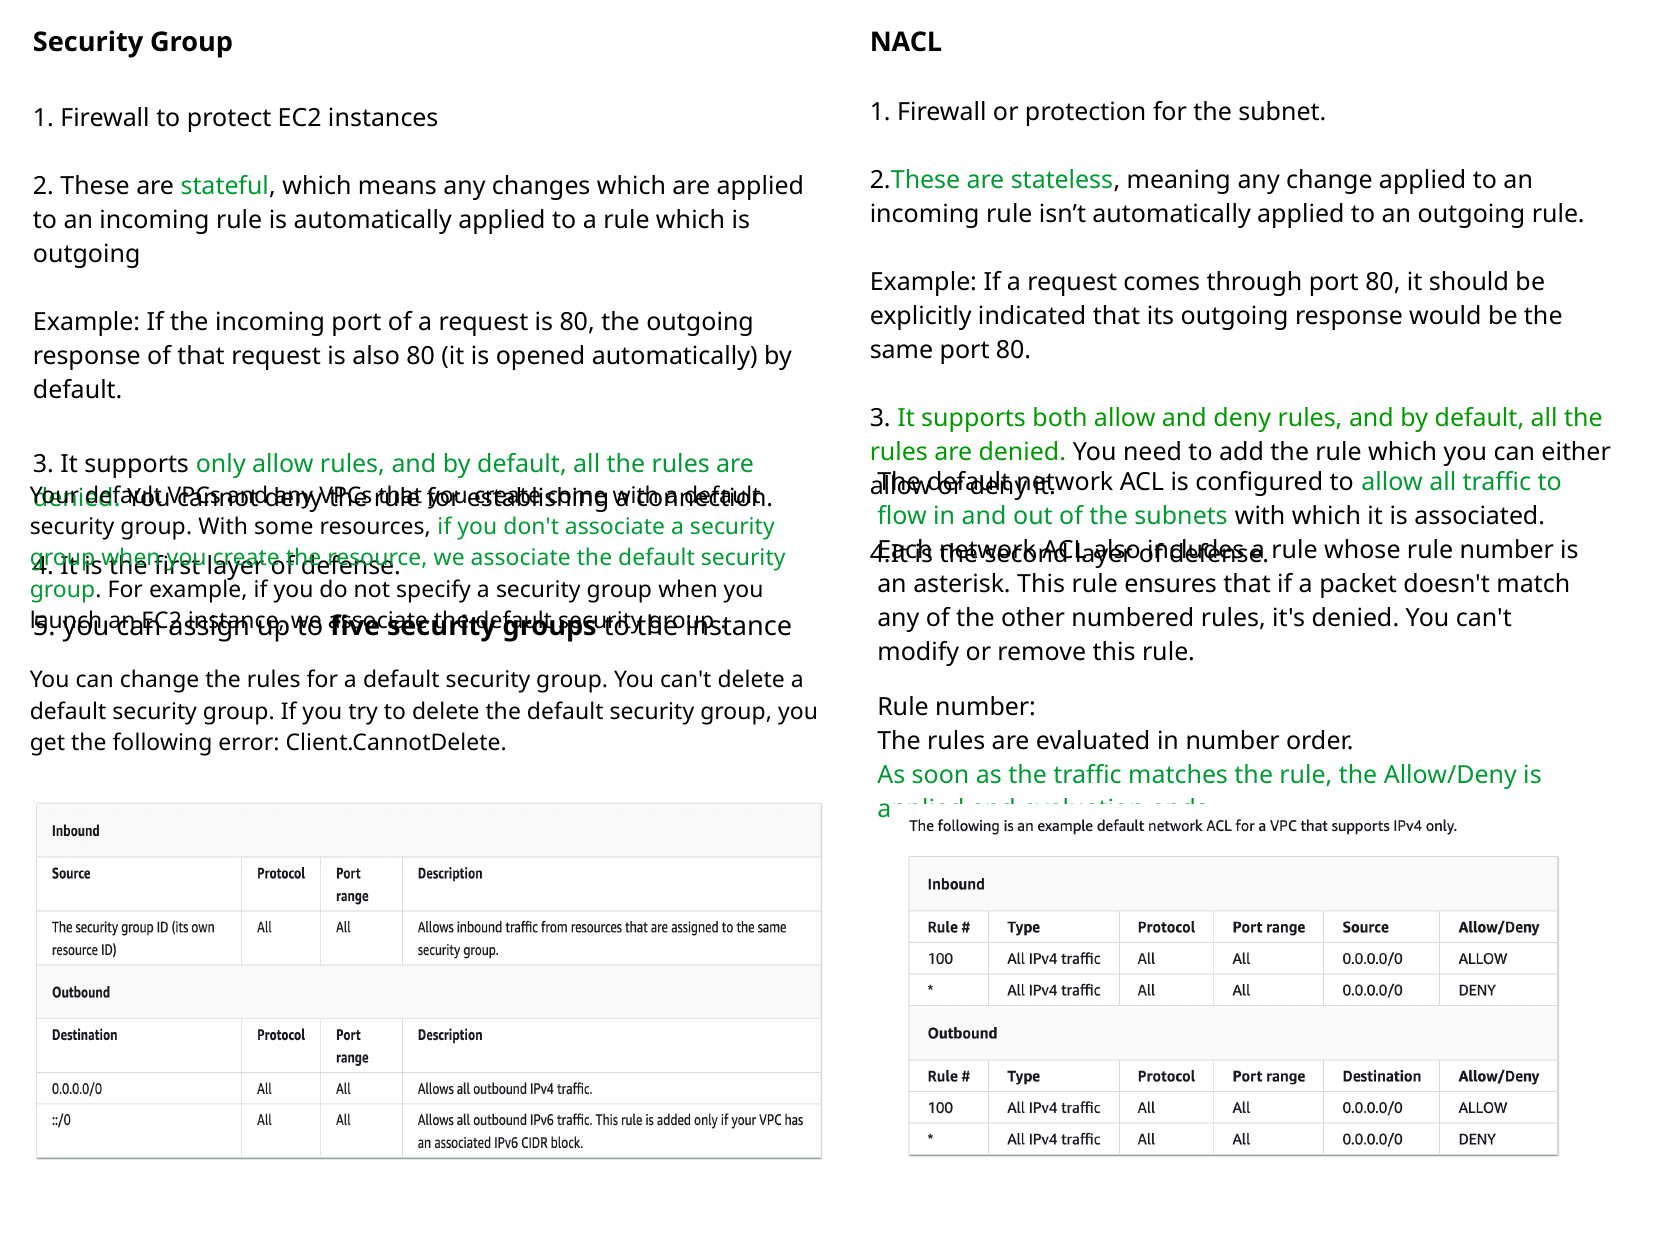

NACL
1. Firewall or protection for the subnet.
2.These are stateless, meaning any change applied to an incoming rule isn’t automatically applied to an outgoing rule.
Example: If a request comes through port 80, it should be explicitly indicated that its outgoing response would be the same port 80.
3. It supports both allow and deny rules, and by default, all the rules are denied. You need to add the rule which you can either allow or deny it.
4.It is the second layer of defense.
Security Group
1. Firewall to protect EC2 instances
2. These are stateful, which means any changes which are applied to an incoming rule is automatically applied to a rule which is outgoing
Example: If the incoming port of a request is 80, the outgoing response of that request is also 80 (it is opened automatically) by default.
3. It supports only allow rules, and by default, all the rules are denied. You cannot deny the rule for establishing a connection.
4. It is the first layer of defense.
5. you can assign up to five security groups to the instance
The default network ACL is configured to allow all traffic to flow in and out of the subnets with which it is associated. Each network ACL also includes a rule whose rule number is an asterisk. This rule ensures that if a packet doesn't match any of the other numbered rules, it's denied. You can't modify or remove this rule.
Rule number:
The rules are evaluated in number order.
As soon as the traffic matches the rule, the Allow/Deny is applied and evaluation ends.
Your default VPCs and any VPCs that you create come with a default security group. With some resources, if you don't associate a security group when you create the resource, we associate the default security group. For example, if you do not specify a security group when you launch an EC2 instance, we associate the default security group .
You can change the rules for a default security group. You can't delete a default security group. If you try to delete the default security group, you get the following error: Client.CannotDelete.
Default Inbound Allowed for all resources assigned with same security group.
Outbound allowed for all destination.